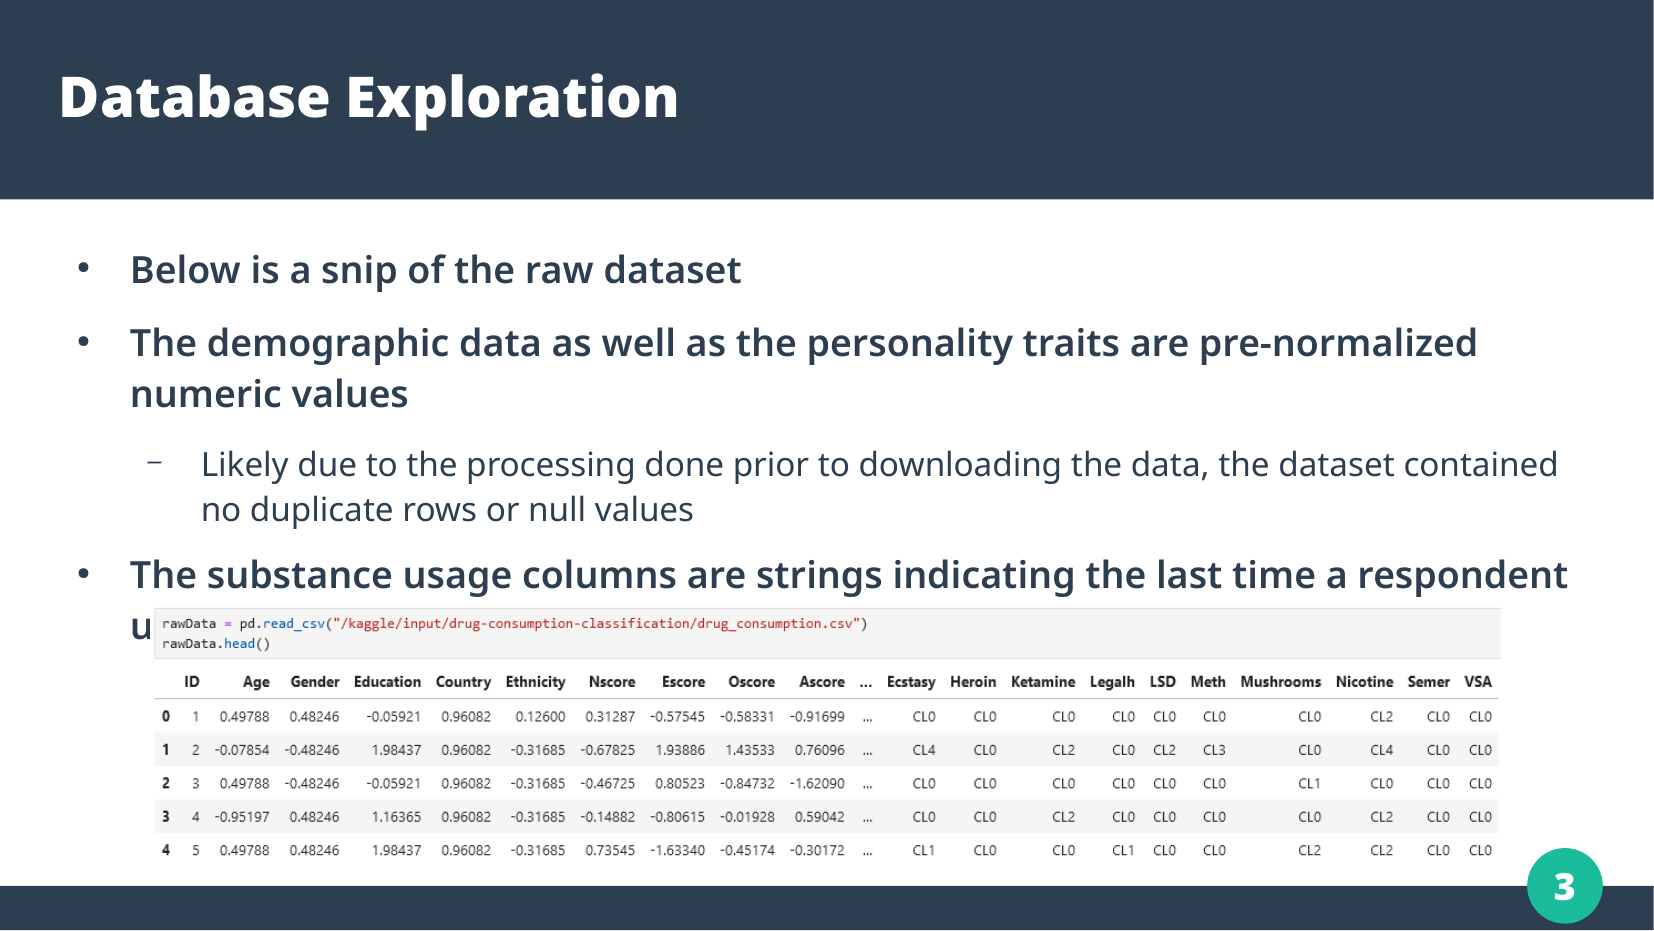

# Database Exploration
Below is a snip of the raw dataset
The demographic data as well as the personality traits are pre-normalized numeric values
Likely due to the processing done prior to downloading the data, the dataset contained no duplicate rows or null values
The substance usage columns are strings indicating the last time a respondent used a given substance